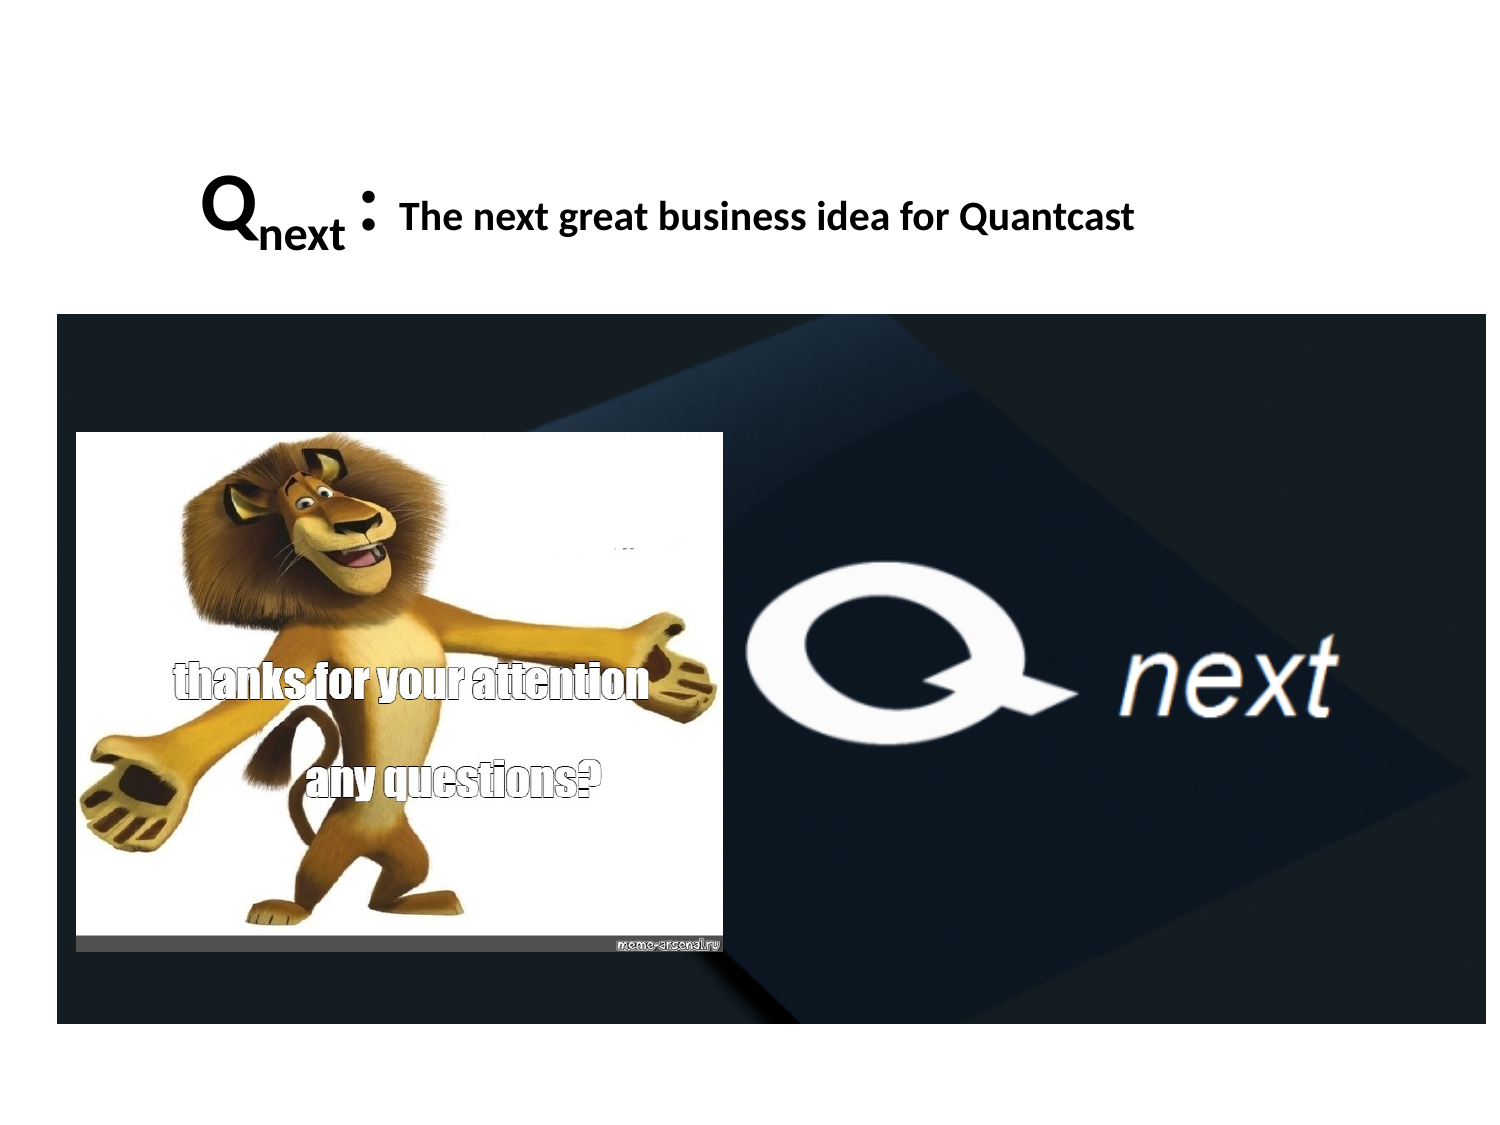

Qnext : The next great business idea for Quantcast